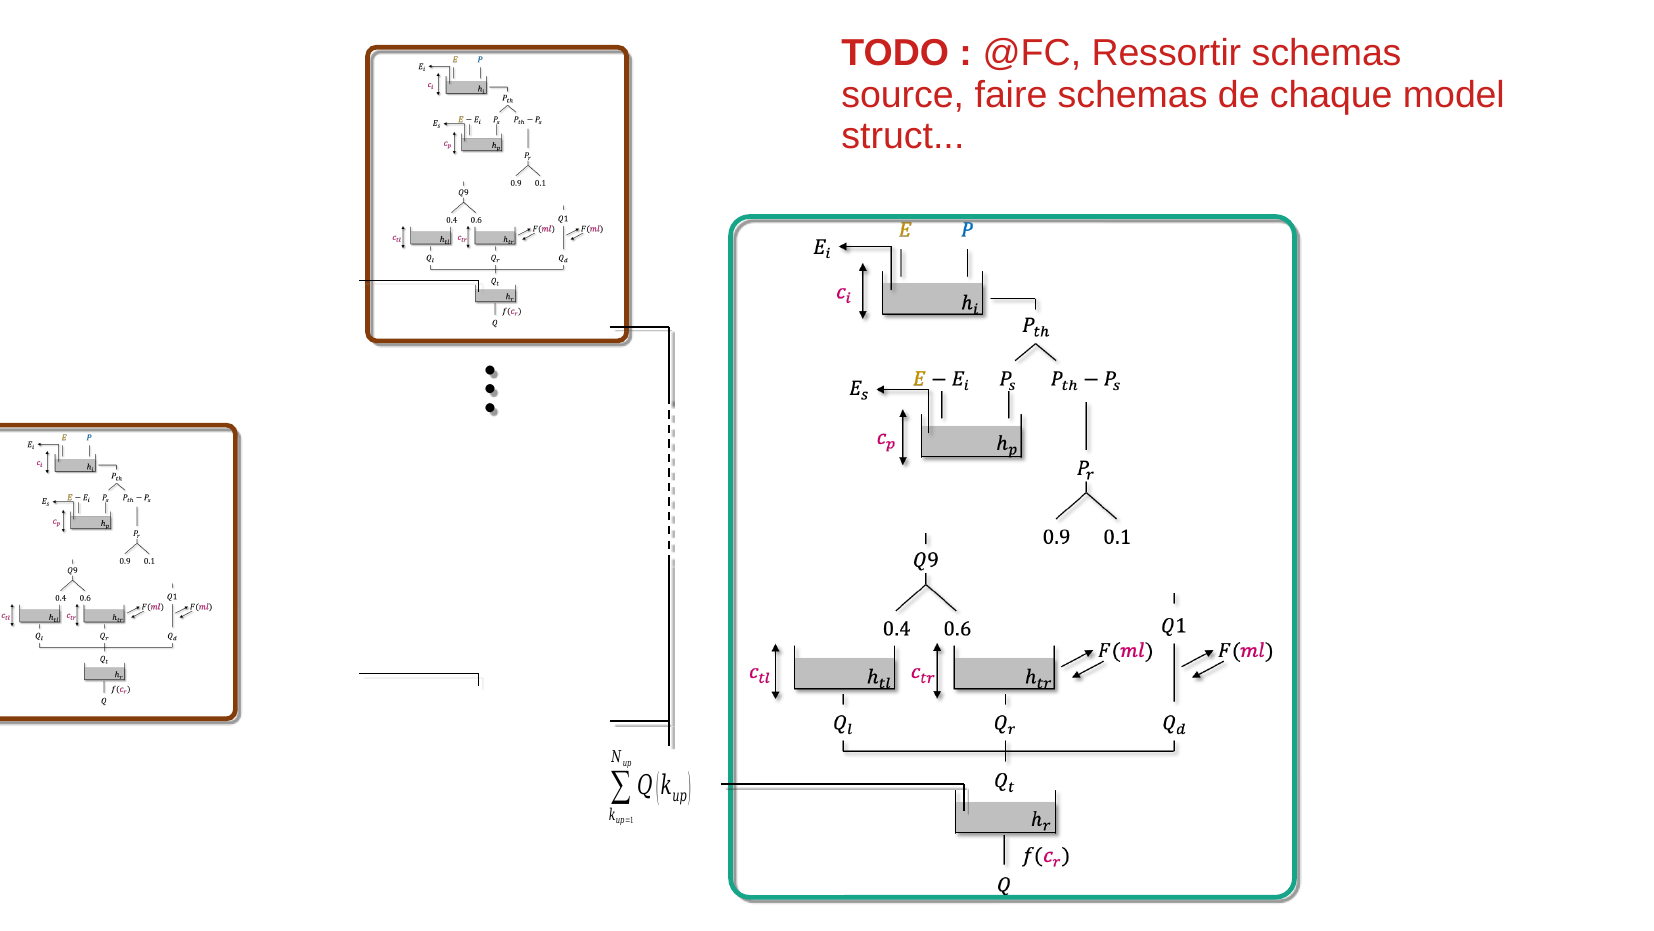

TODO : @FC, Ressortir schemas source, faire schemas de chaque model struct...
…